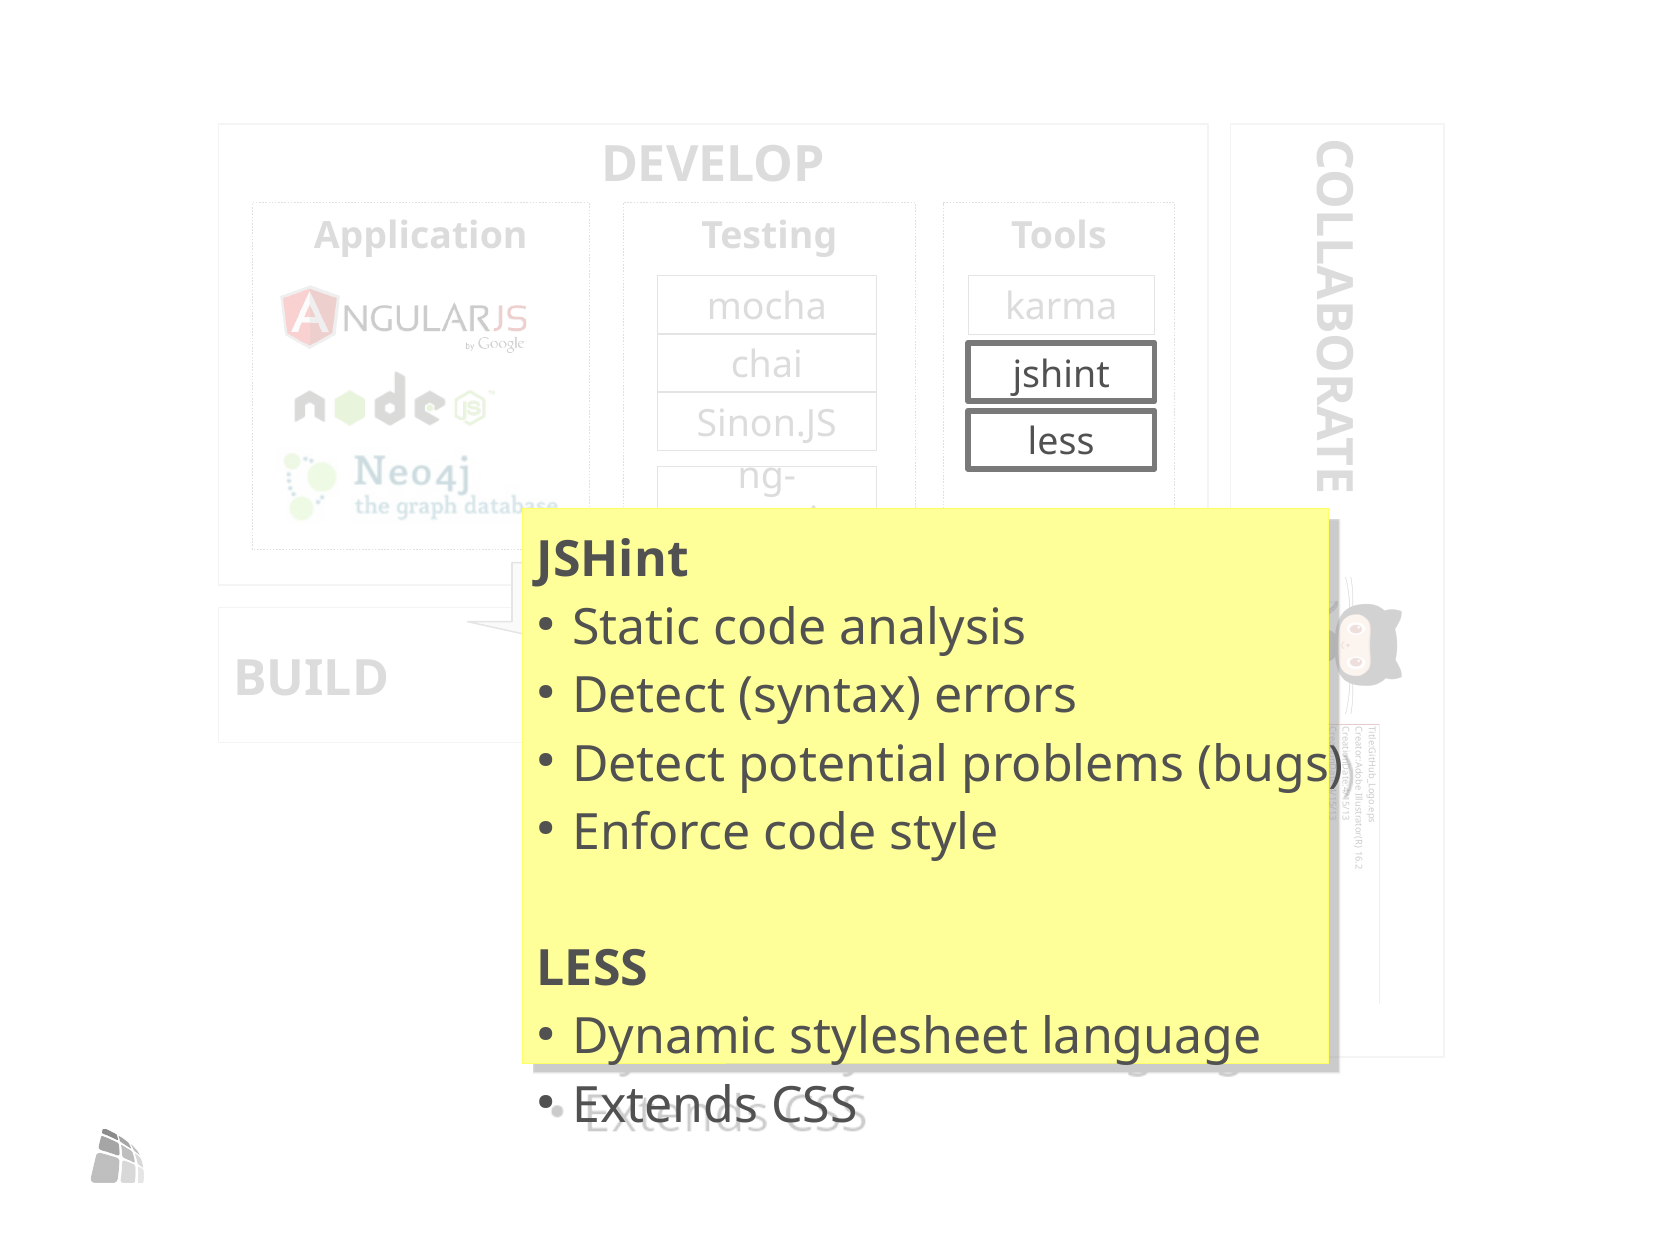

DEVELOP
COLLABORATE
Application
Testing
Tools
mocha
karma
chai
jshint
Sinon.JS
less
ng-scenario
JSHint
Static code analysis
Detect (syntax) errors
Detect potential problems (bugs)
Enforce code style
LESS
Dynamic stylesheet language
Extends CSS
BUILD